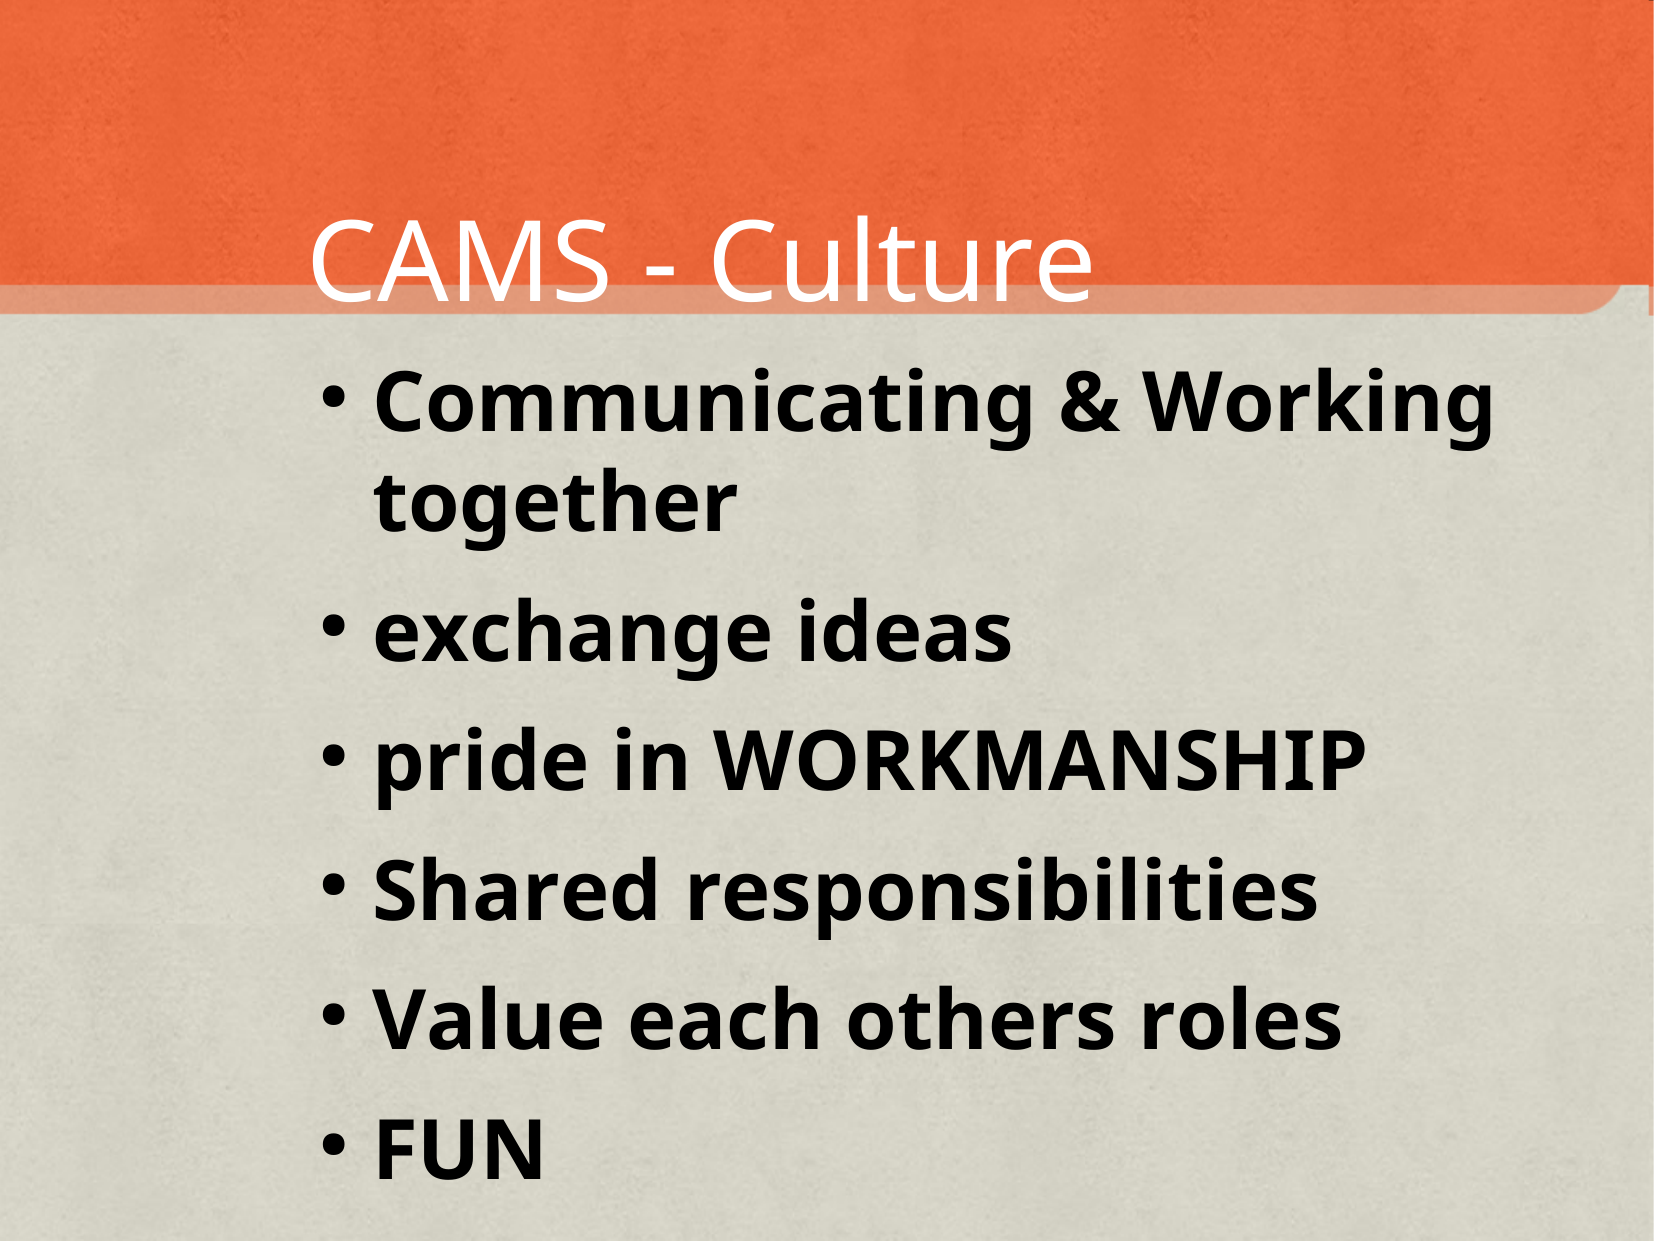

# CAMS - Culture
Communicating & Working together
exchange ideas
pride in WORKMANSHIP
Shared responsibilities
Value each others roles
FUN